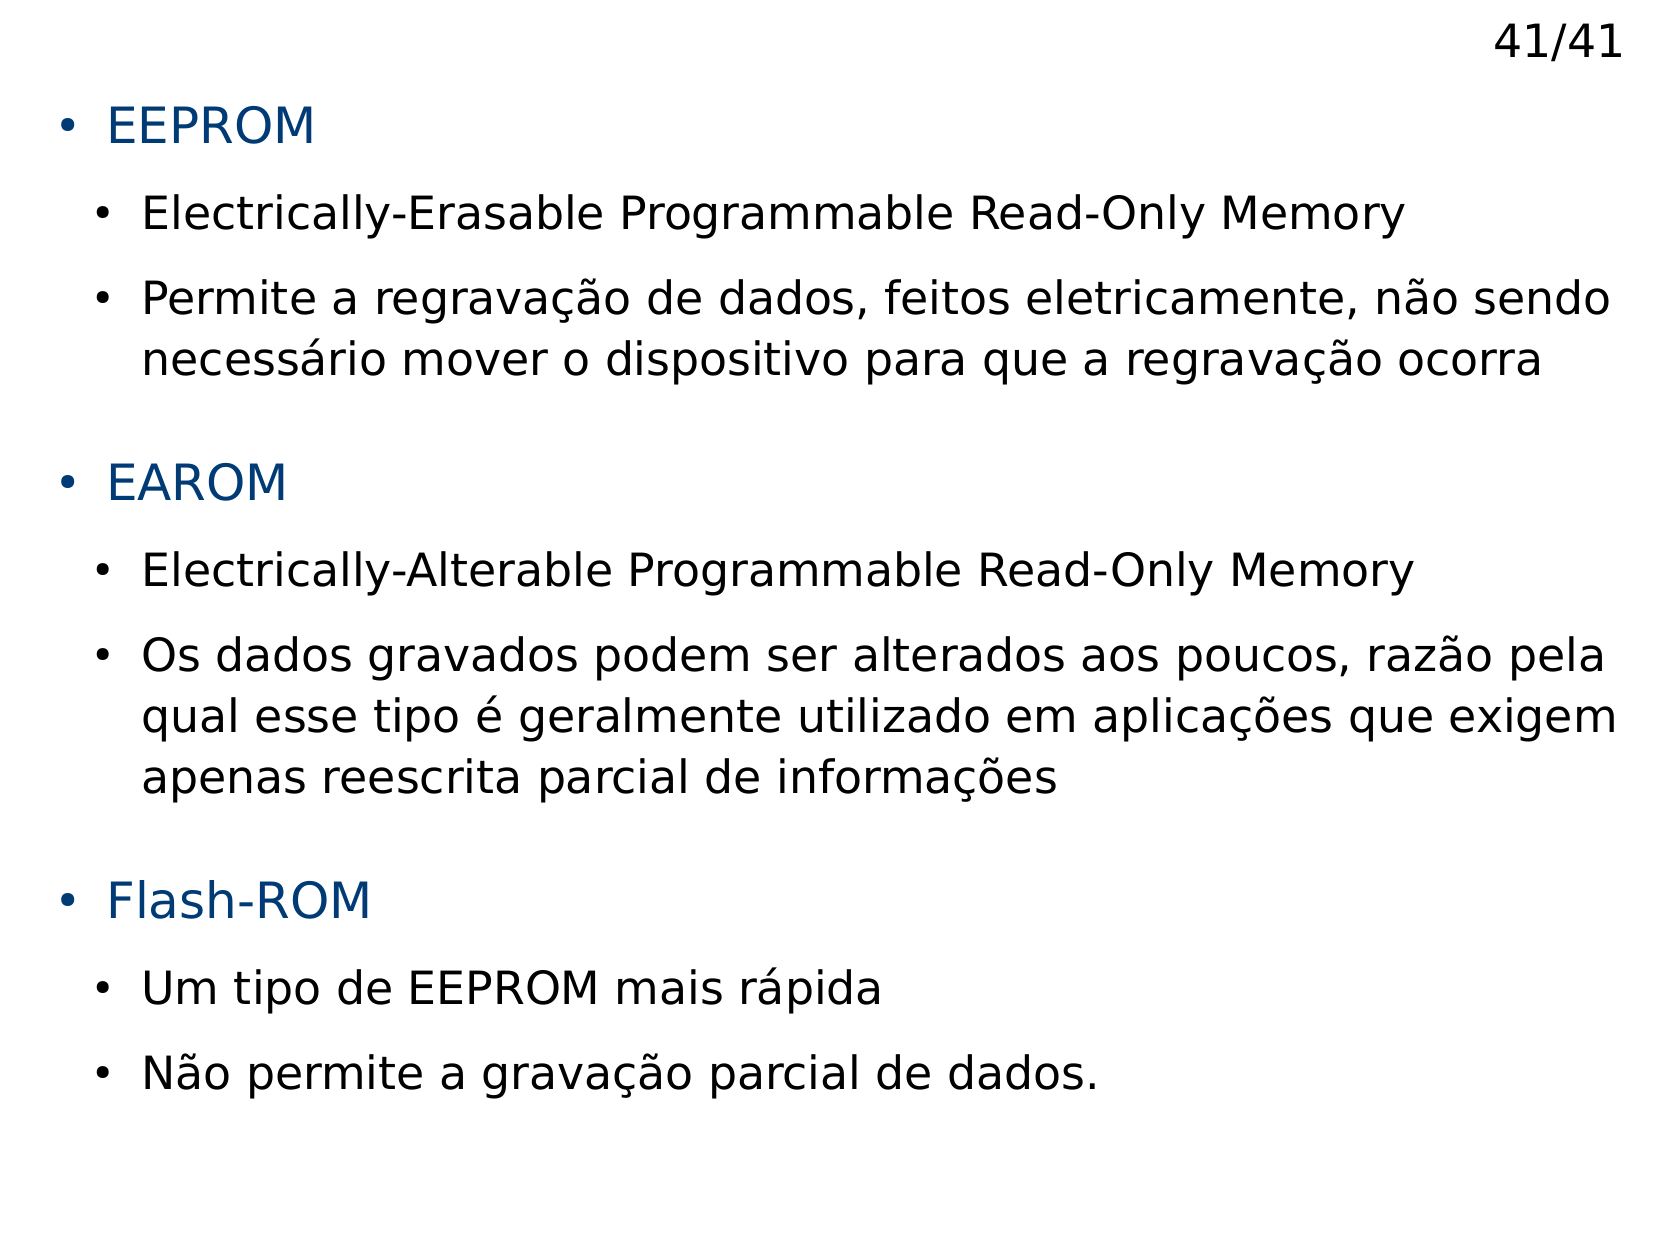

41
#
EEPROM
Electrically-Erasable Programmable Read-Only Memory
Permite a regravação de dados, feitos eletricamente, não sendo necessário mover o dispositivo para que a regravação ocorra
EAROM
Electrically-Alterable Programmable Read-Only Memory
Os dados gravados podem ser alterados aos poucos, razão pela qual esse tipo é geralmente utilizado em aplicações que exigem apenas reescrita parcial de informações
Flash-ROM
Um tipo de EEPROM mais rápida
Não permite a gravação parcial de dados.